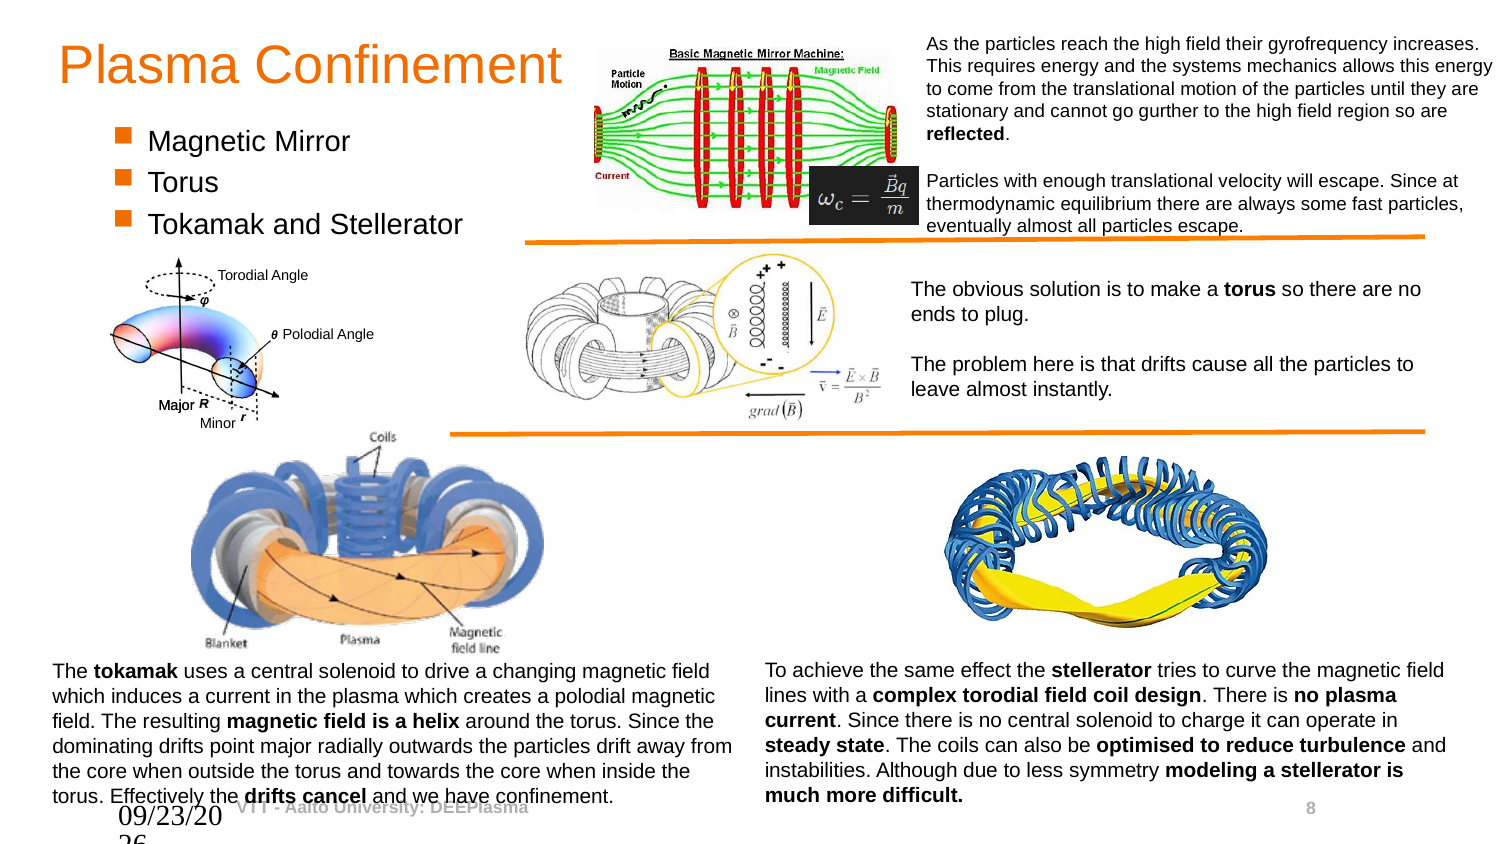

As the particles reach the high field their gyrofrequency increases. This requires energy and the systems mechanics allows this energy to come from the translational motion of the particles until they are stationary and cannot go gurther to the high field region so are reflected.
Particles with enough translational velocity will escape. Since at thermodynamic equilibrium there are always some fast particles, eventually almost all particles escape.
Plasma Confinement
# Magnetic Mirror
Torus
Tokamak and Stellerator
Torodial Angle
Polodial Angle
Major
Major
Minor
The obvious solution is to make a torus so there are no ends to plug.
The problem here is that drifts cause all the particles to leave almost instantly.
To achieve the same effect the stellerator tries to curve the magnetic field lines with a complex torodial field coil design. There is no plasma current. Since there is no central solenoid to charge it can operate in steady state. The coils can also be optimised to reduce turbulence and instabilities. Although due to less symmetry modeling a stellerator is much more difficult.
The tokamak uses a central solenoid to drive a changing magnetic field which induces a current in the plasma which creates a polodial magnetic field. The resulting magnetic field is a helix around the torus. Since the dominating drifts point major radially outwards the particles drift away from the core when outside the torus and towards the core when inside the torus. Effectively the drifts cancel and we have confinement.
VTT - Aalto University: DEEPlasma
8